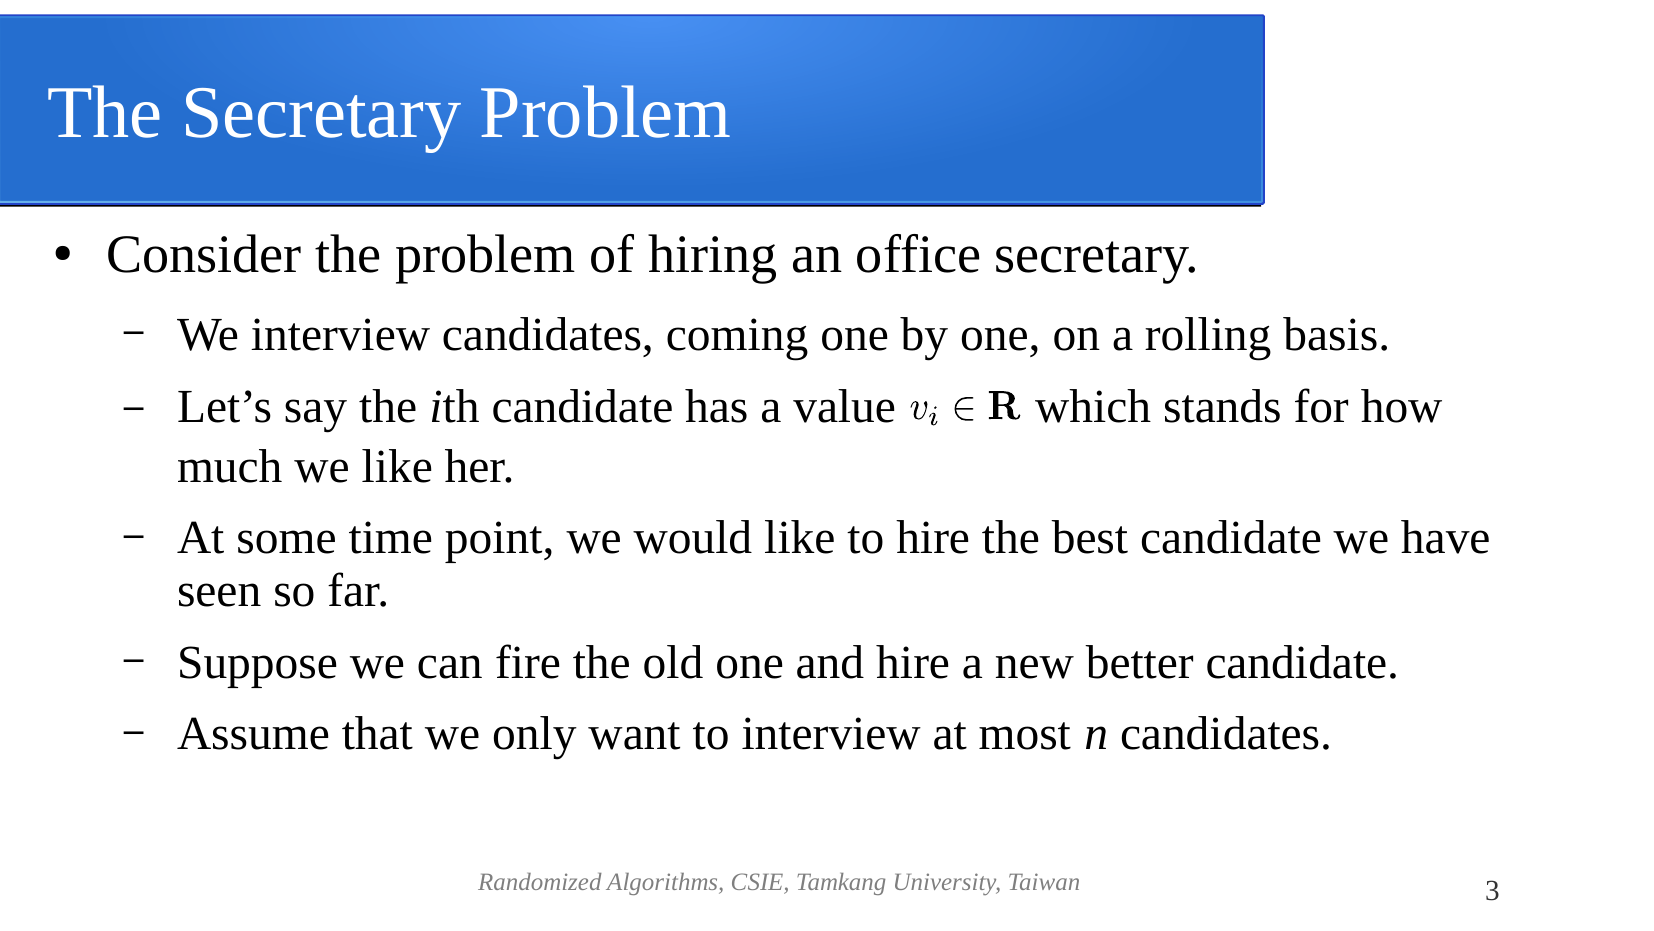

# The Secretary Problem
Consider the problem of hiring an office secretary.
We interview candidates, coming one by one, on a rolling basis.
Let’s say the ith candidate has a value which stands for how much we like her.
At some time point, we would like to hire the best candidate we have seen so far.
Suppose we can fire the old one and hire a new better candidate.
Assume that we only want to interview at most n candidates.
Randomized Algorithms, CSIE, Tamkang University, Taiwan
3